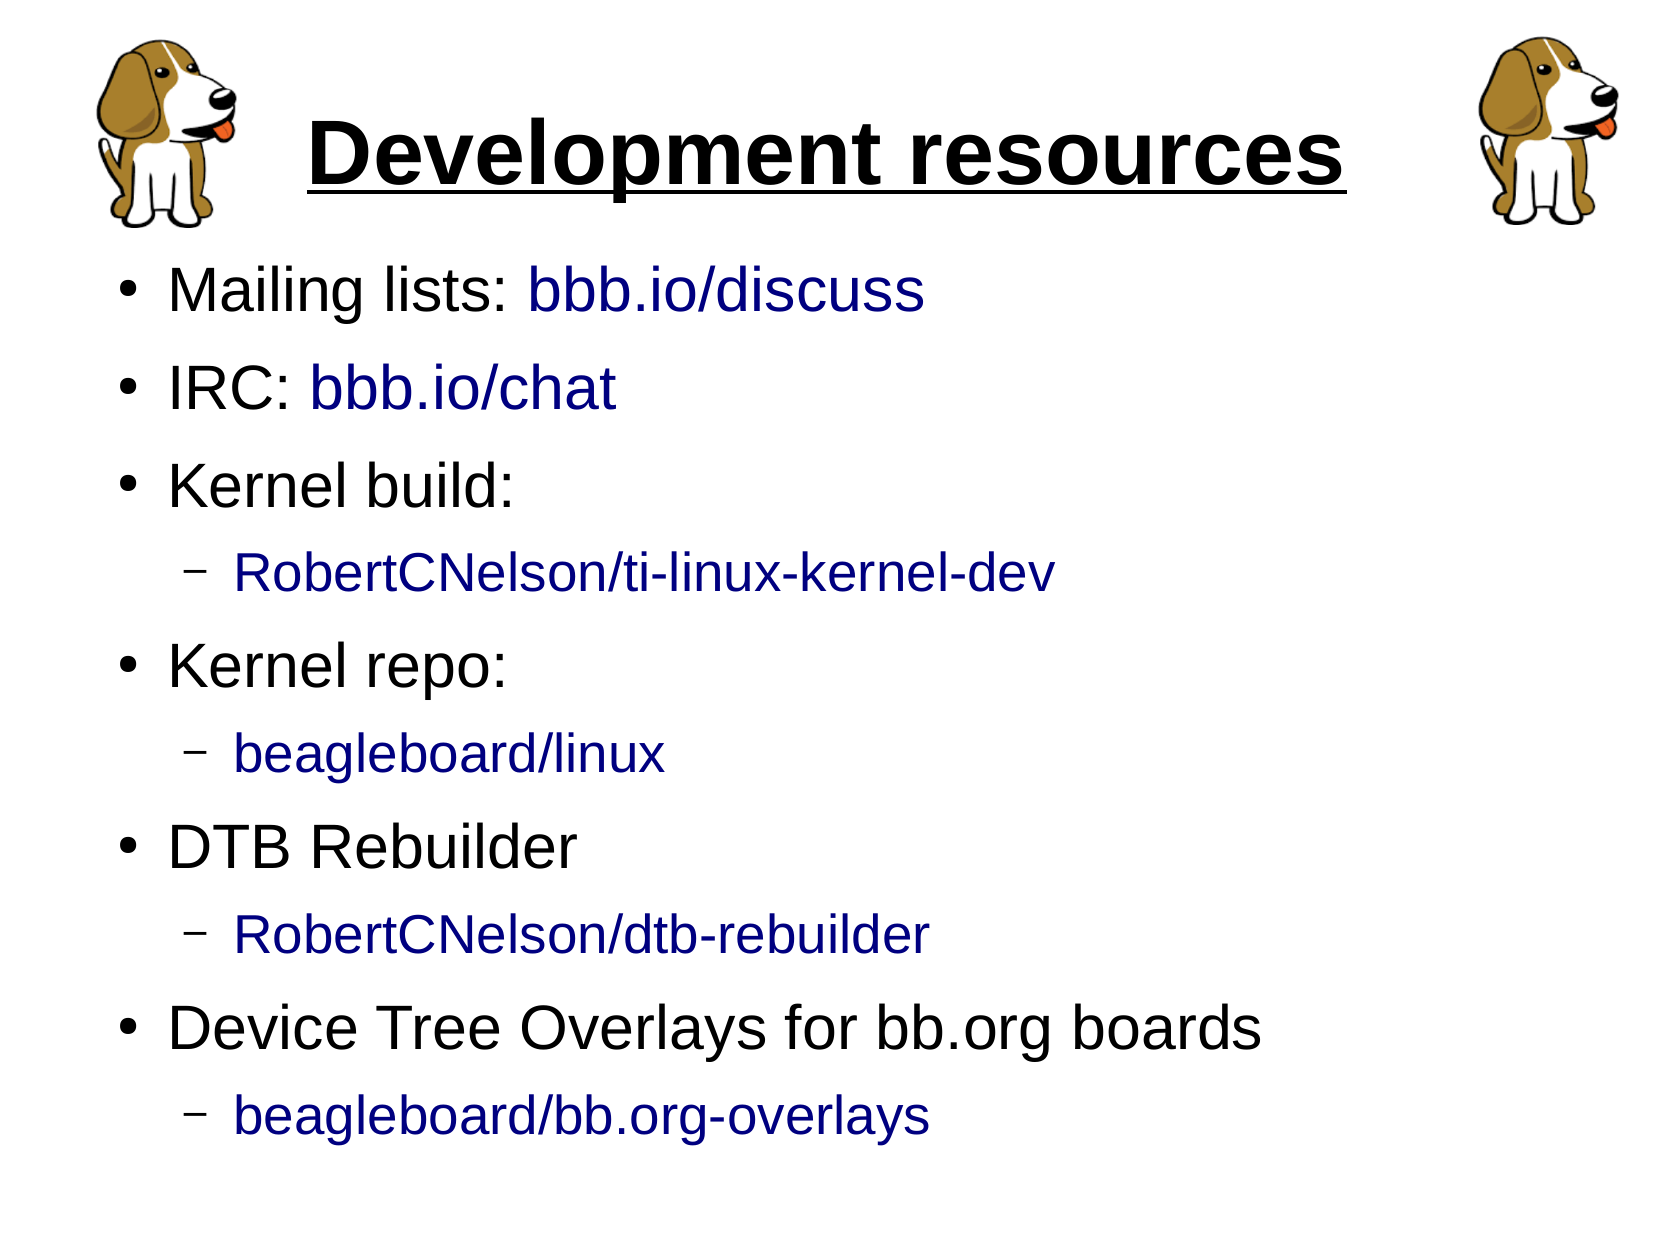

# Development resources
Mailing lists: bbb.io/discuss
IRC: bbb.io/chat
Kernel build:
RobertCNelson/ti-linux-kernel-dev
Kernel repo:
beagleboard/linux
DTB Rebuilder
RobertCNelson/dtb-rebuilder
Device Tree Overlays for bb.org boards
beagleboard/bb.org-overlays